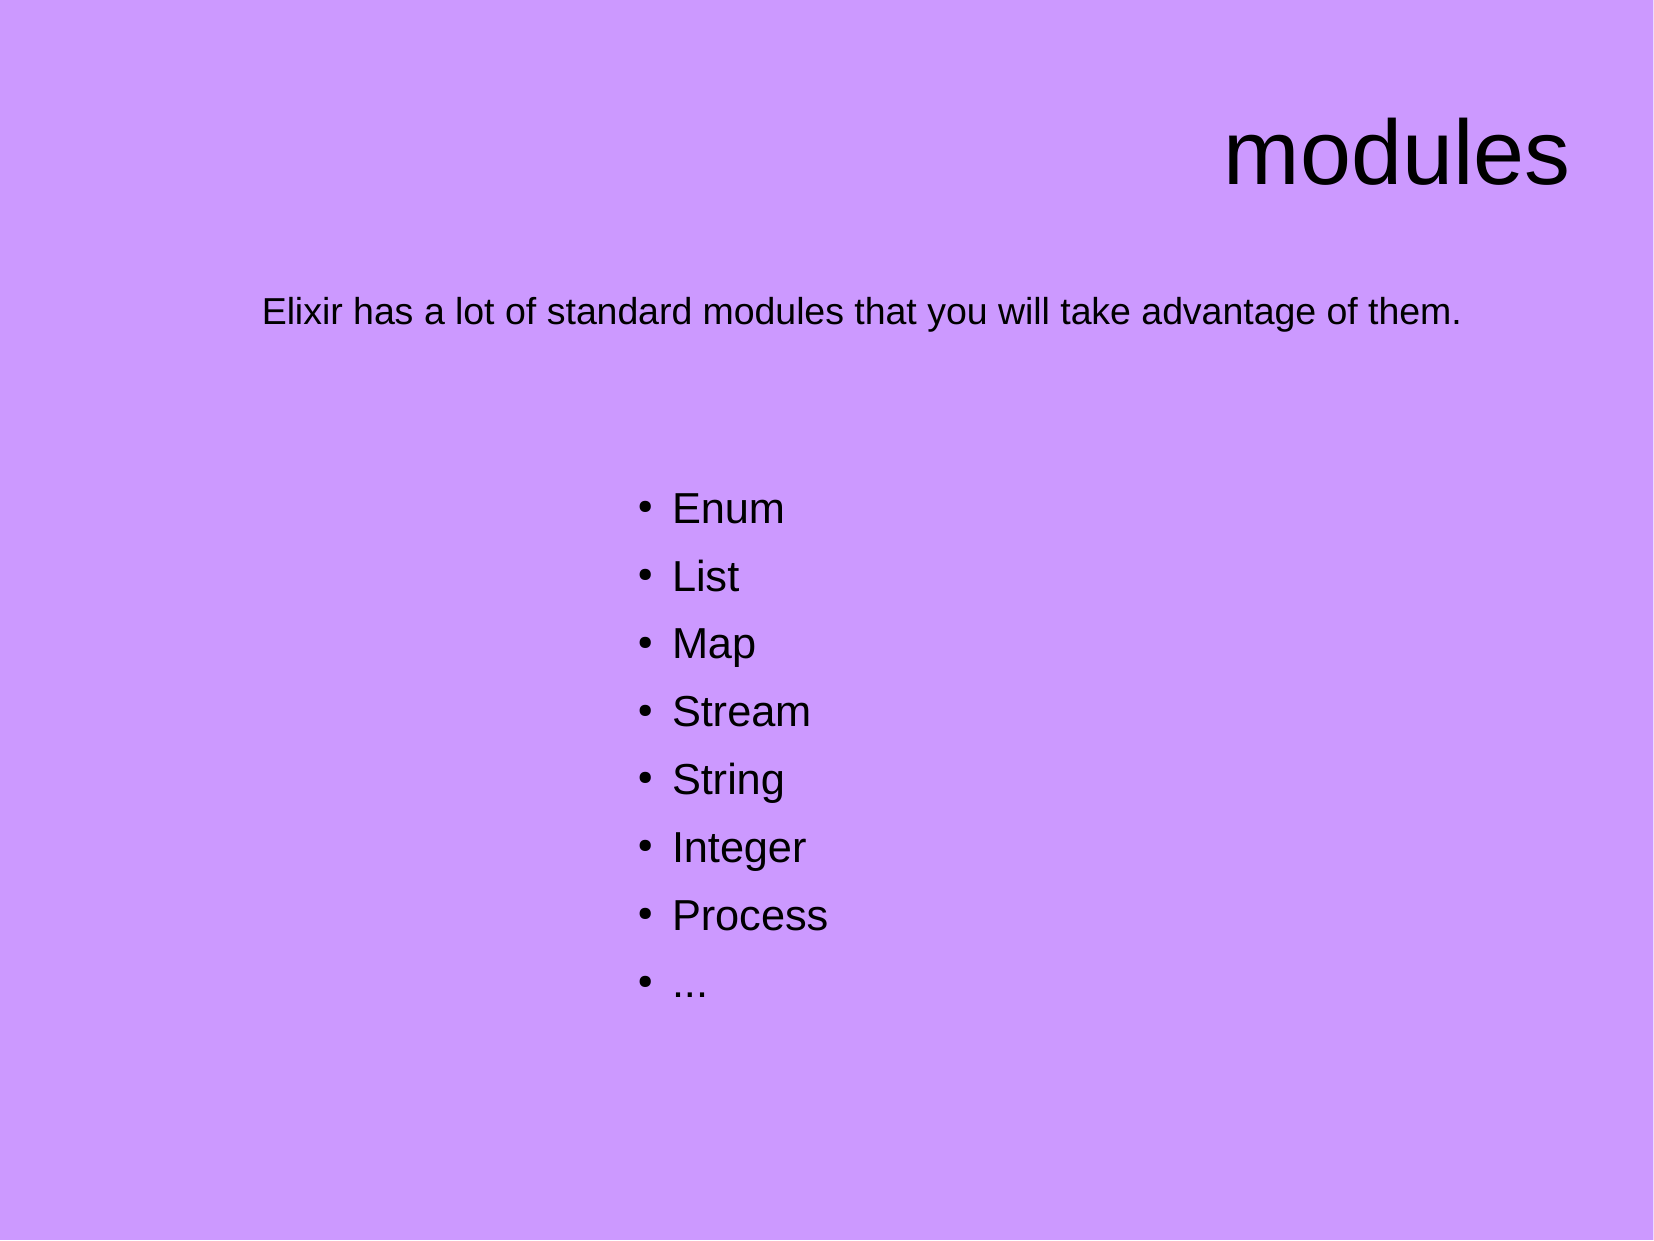

# modules
Elixir has a lot of standard modules that you will take advantage of them.
Enum
List
Map
Stream
String
Integer
Process
...